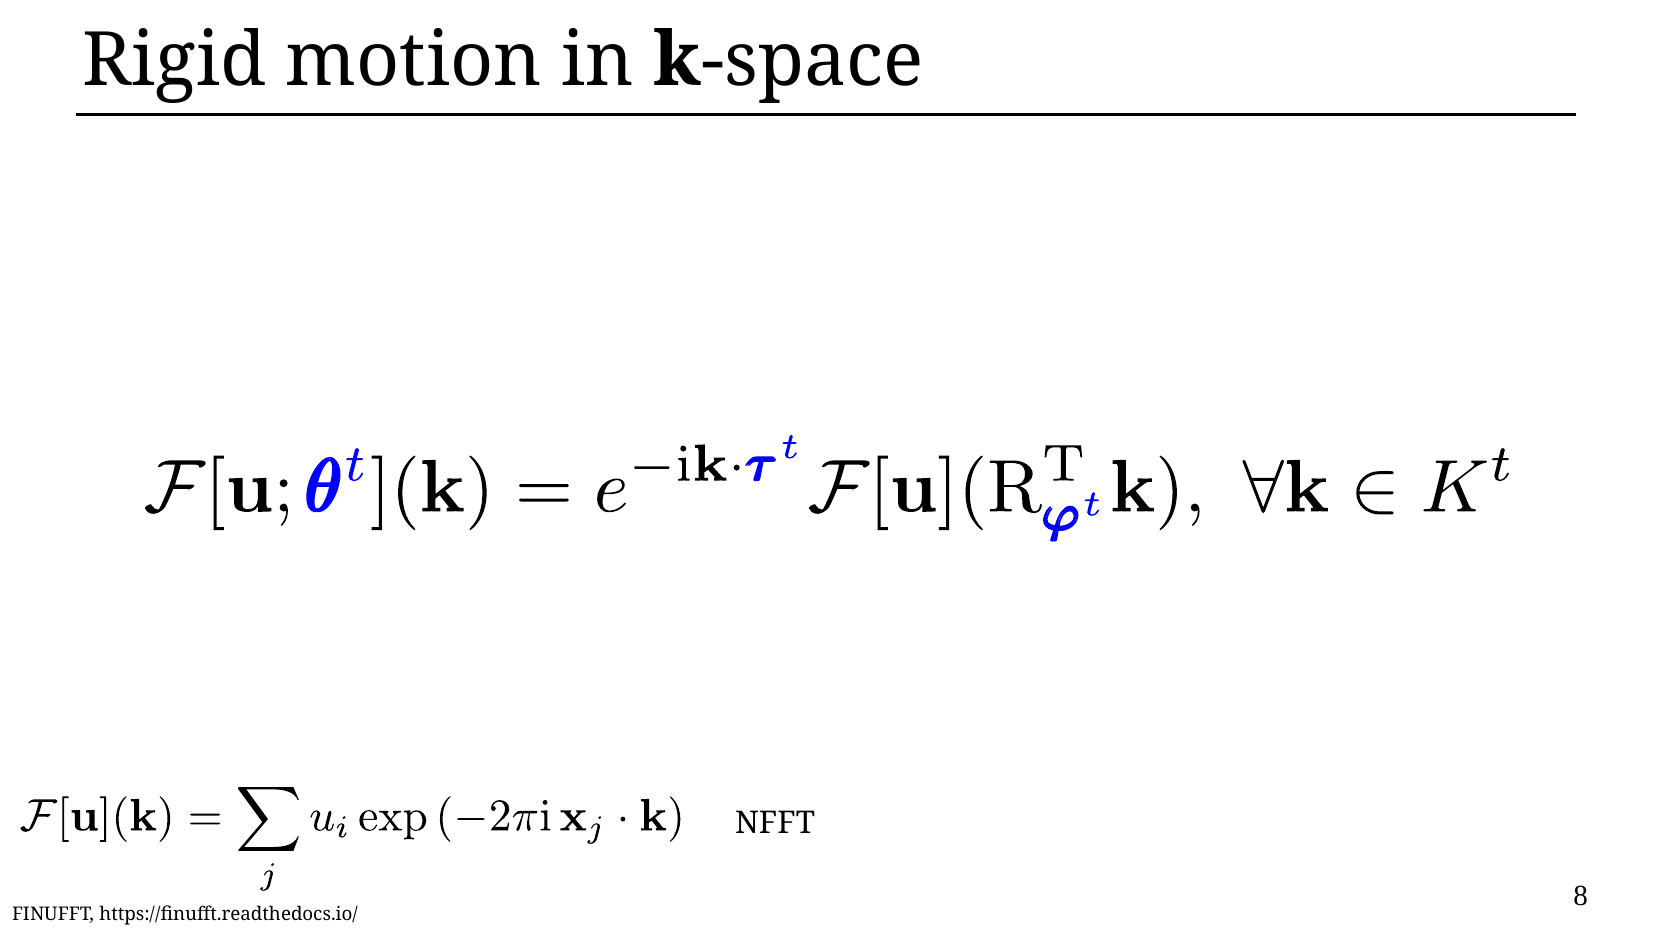

# Rigid motion in k-space
NFFT
FINUFFT, https://finufft.readthedocs.io/